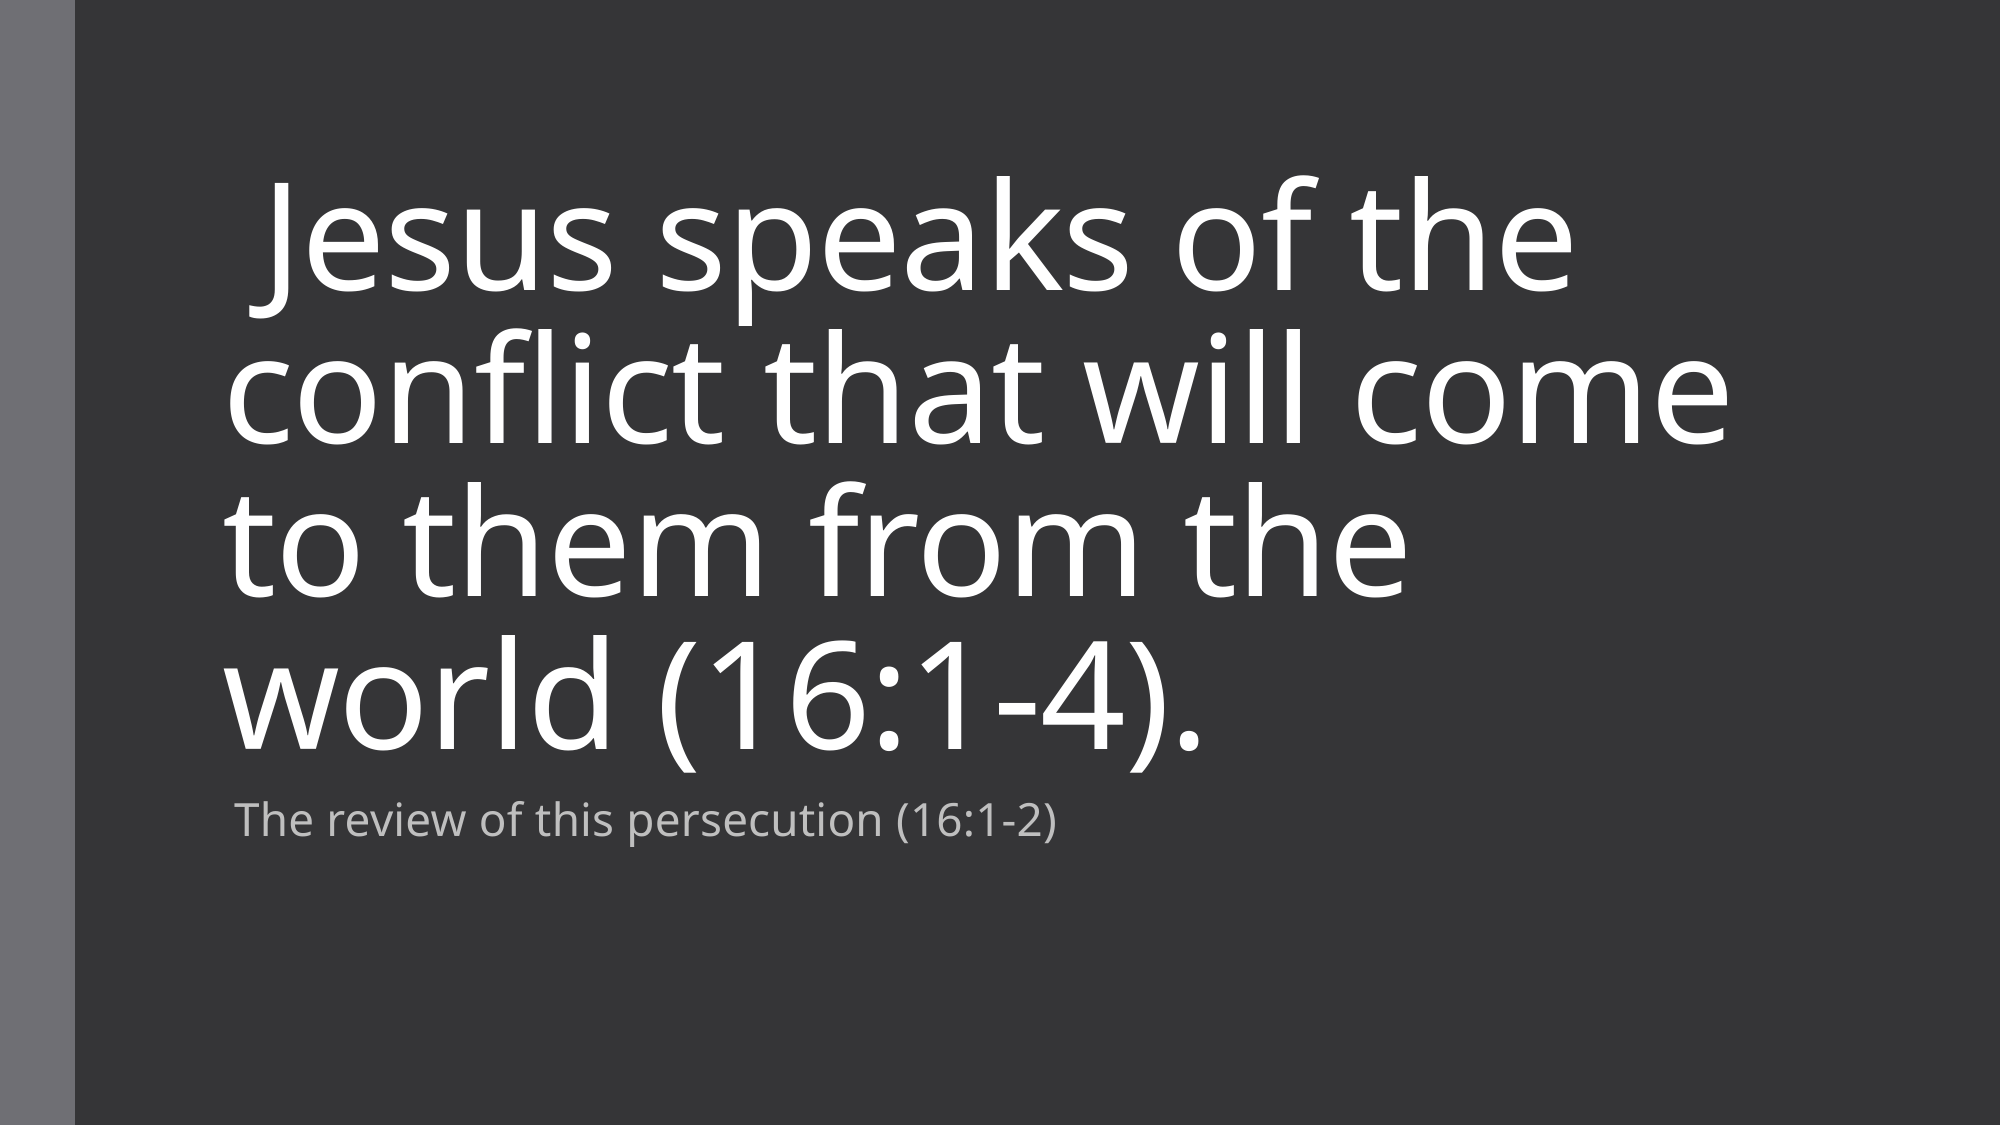

# Jesus speaks of the conflict that will come to them from the world (16:1-4).
 The review of this persecution (16:1-2)